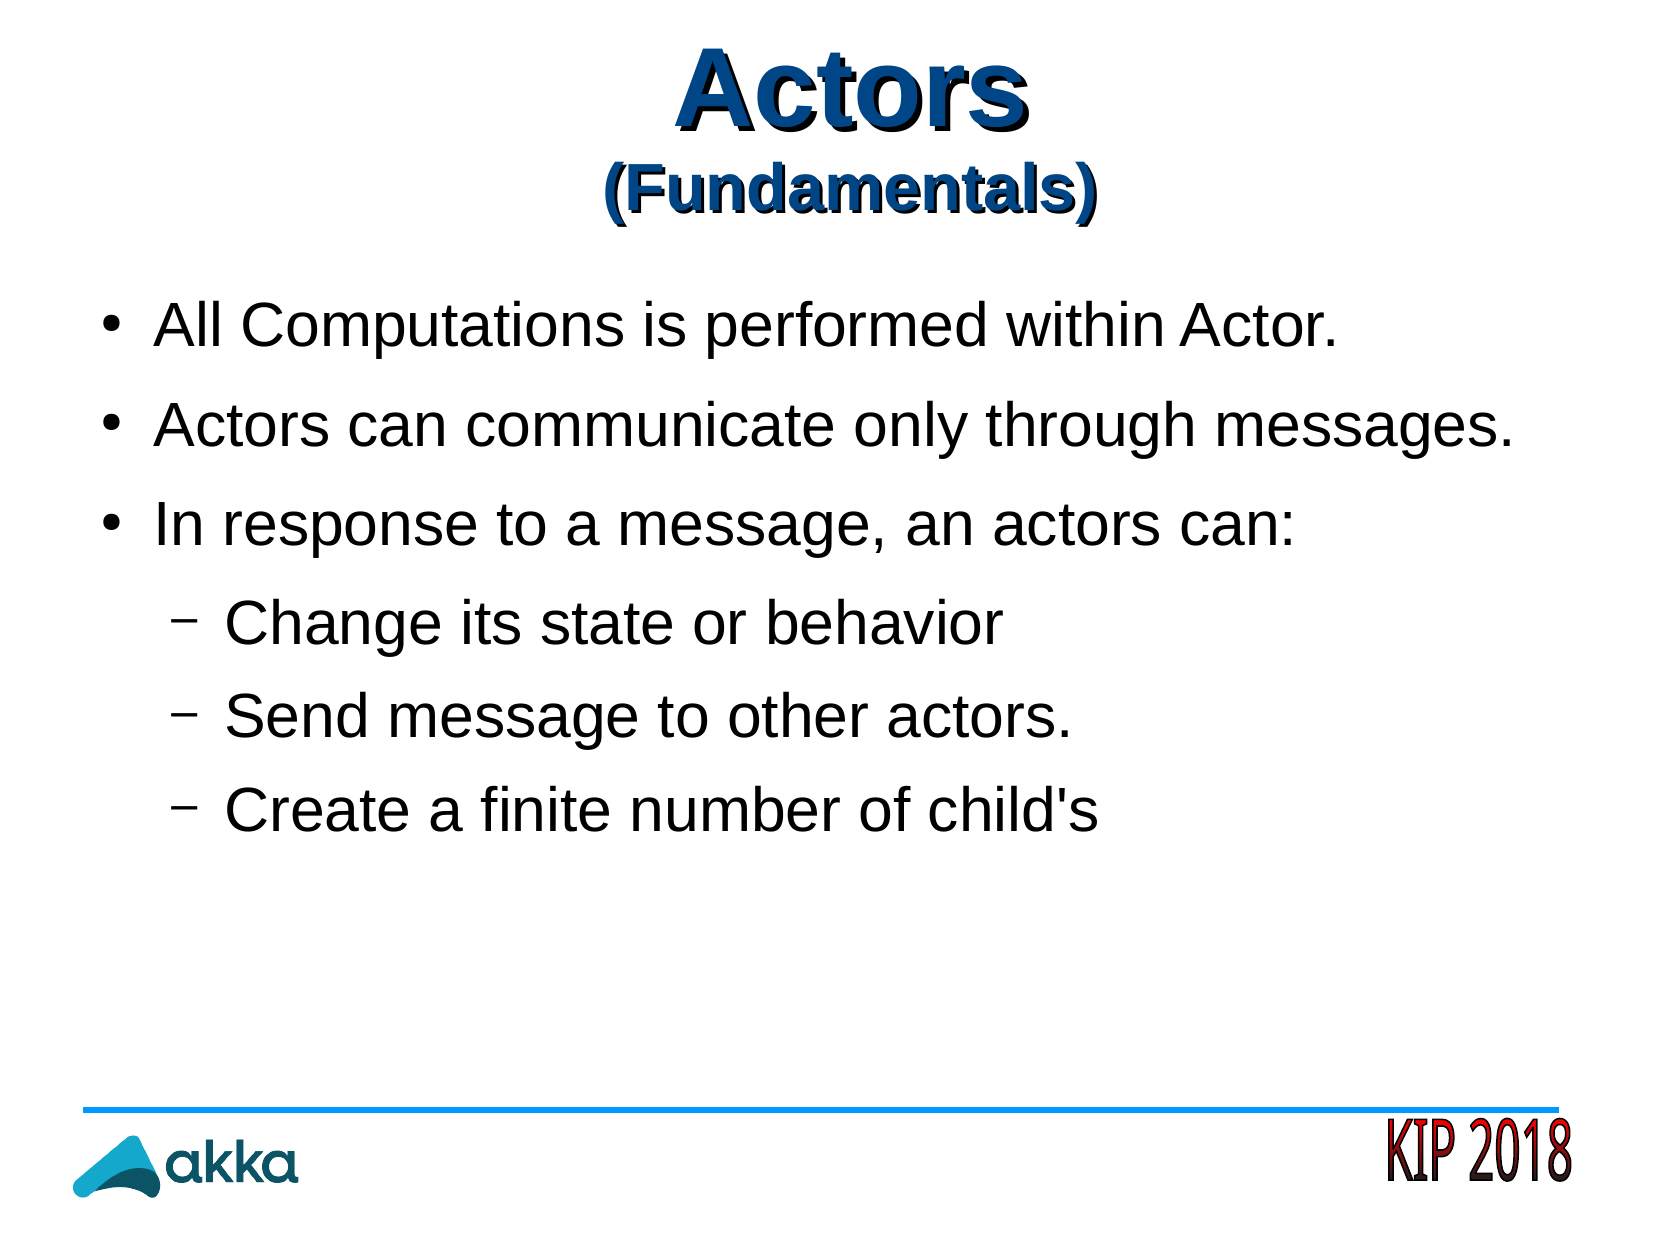

Actors
(Fundamentals)
# All Computations is performed within Actor.
Actors can communicate only through messages.
In response to a message, an actors can:
Change its state or behavior
Send message to other actors.
Create a finite number of child's